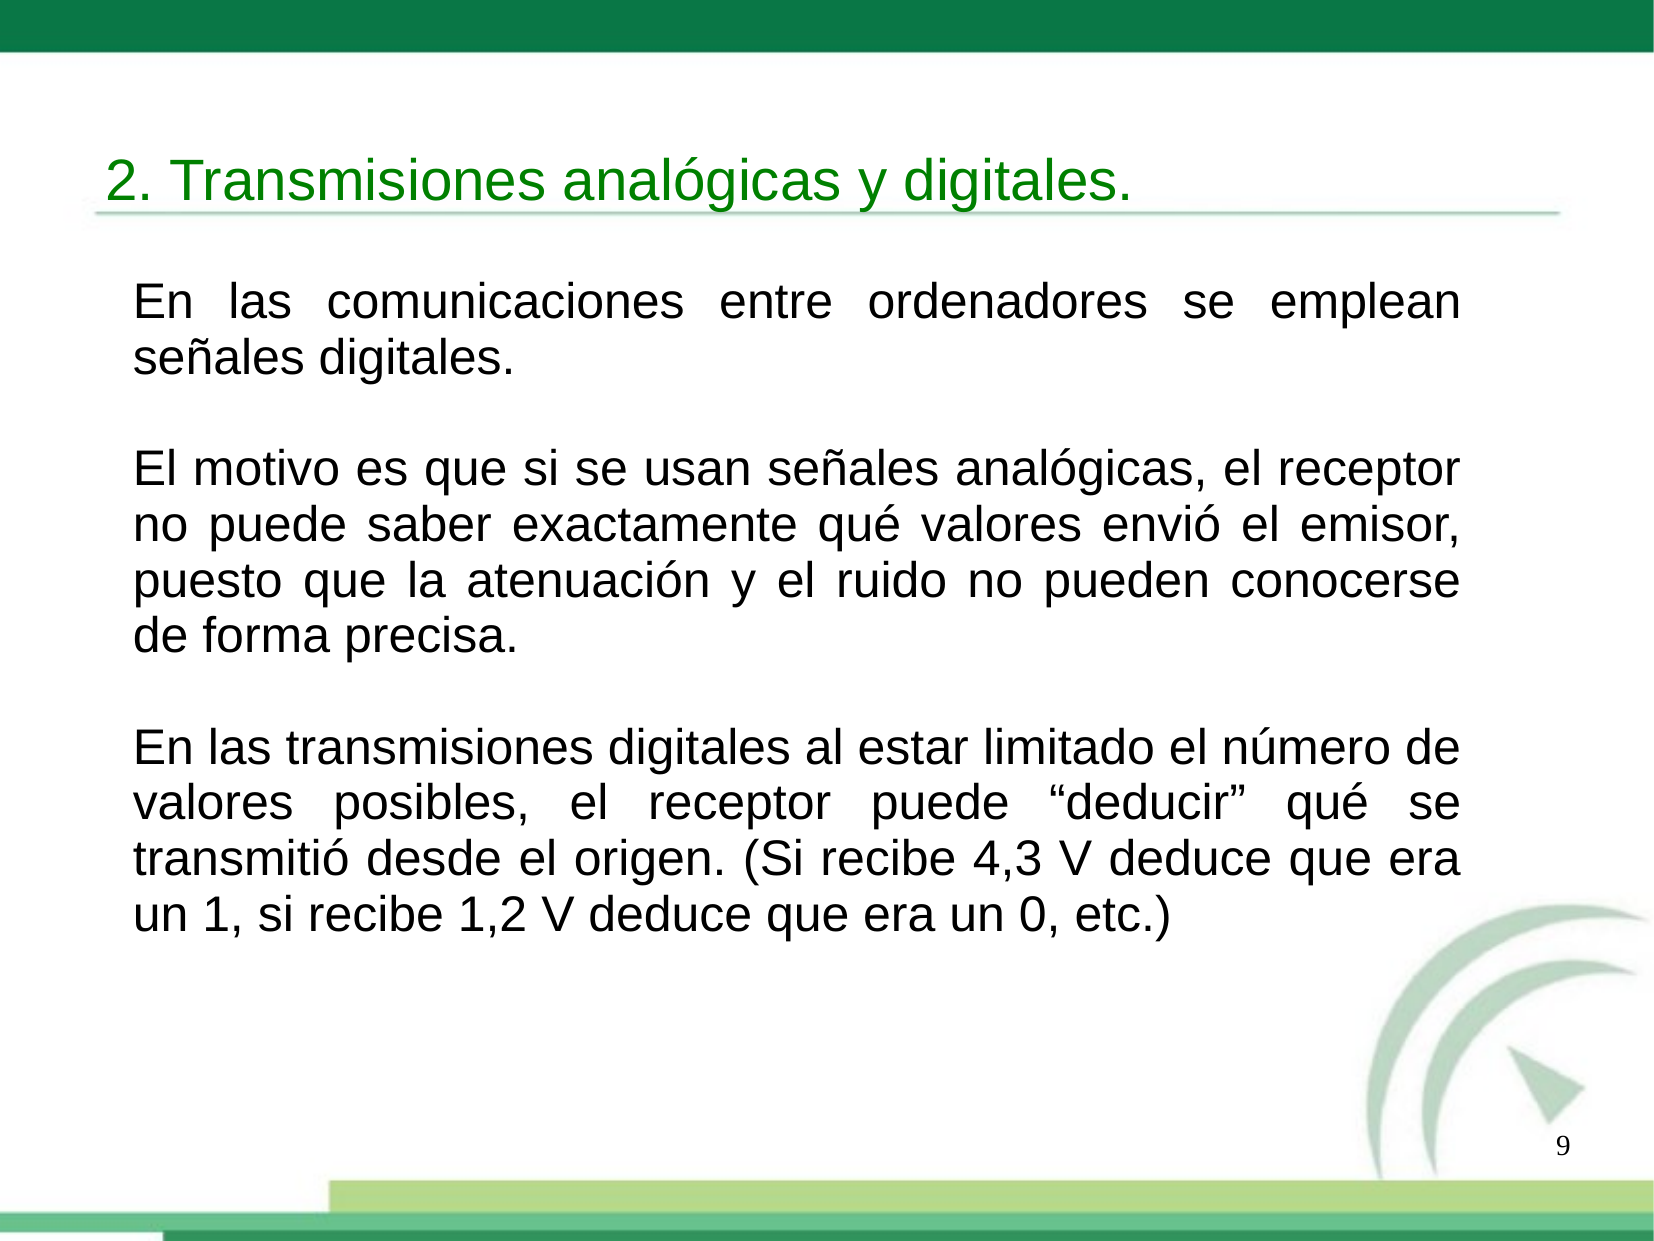

2. Transmisiones analógicas y digitales.
En las comunicaciones entre ordenadores se emplean señales digitales.
El motivo es que si se usan señales analógicas, el receptor no puede saber exactamente qué valores envió el emisor, puesto que la atenuación y el ruido no pueden conocerse de forma precisa.
En las transmisiones digitales al estar limitado el número de valores posibles, el receptor puede “deducir” qué se transmitió desde el origen. (Si recibe 4,3 V deduce que era un 1, si recibe 1,2 V deduce que era un 0, etc.)
#
9